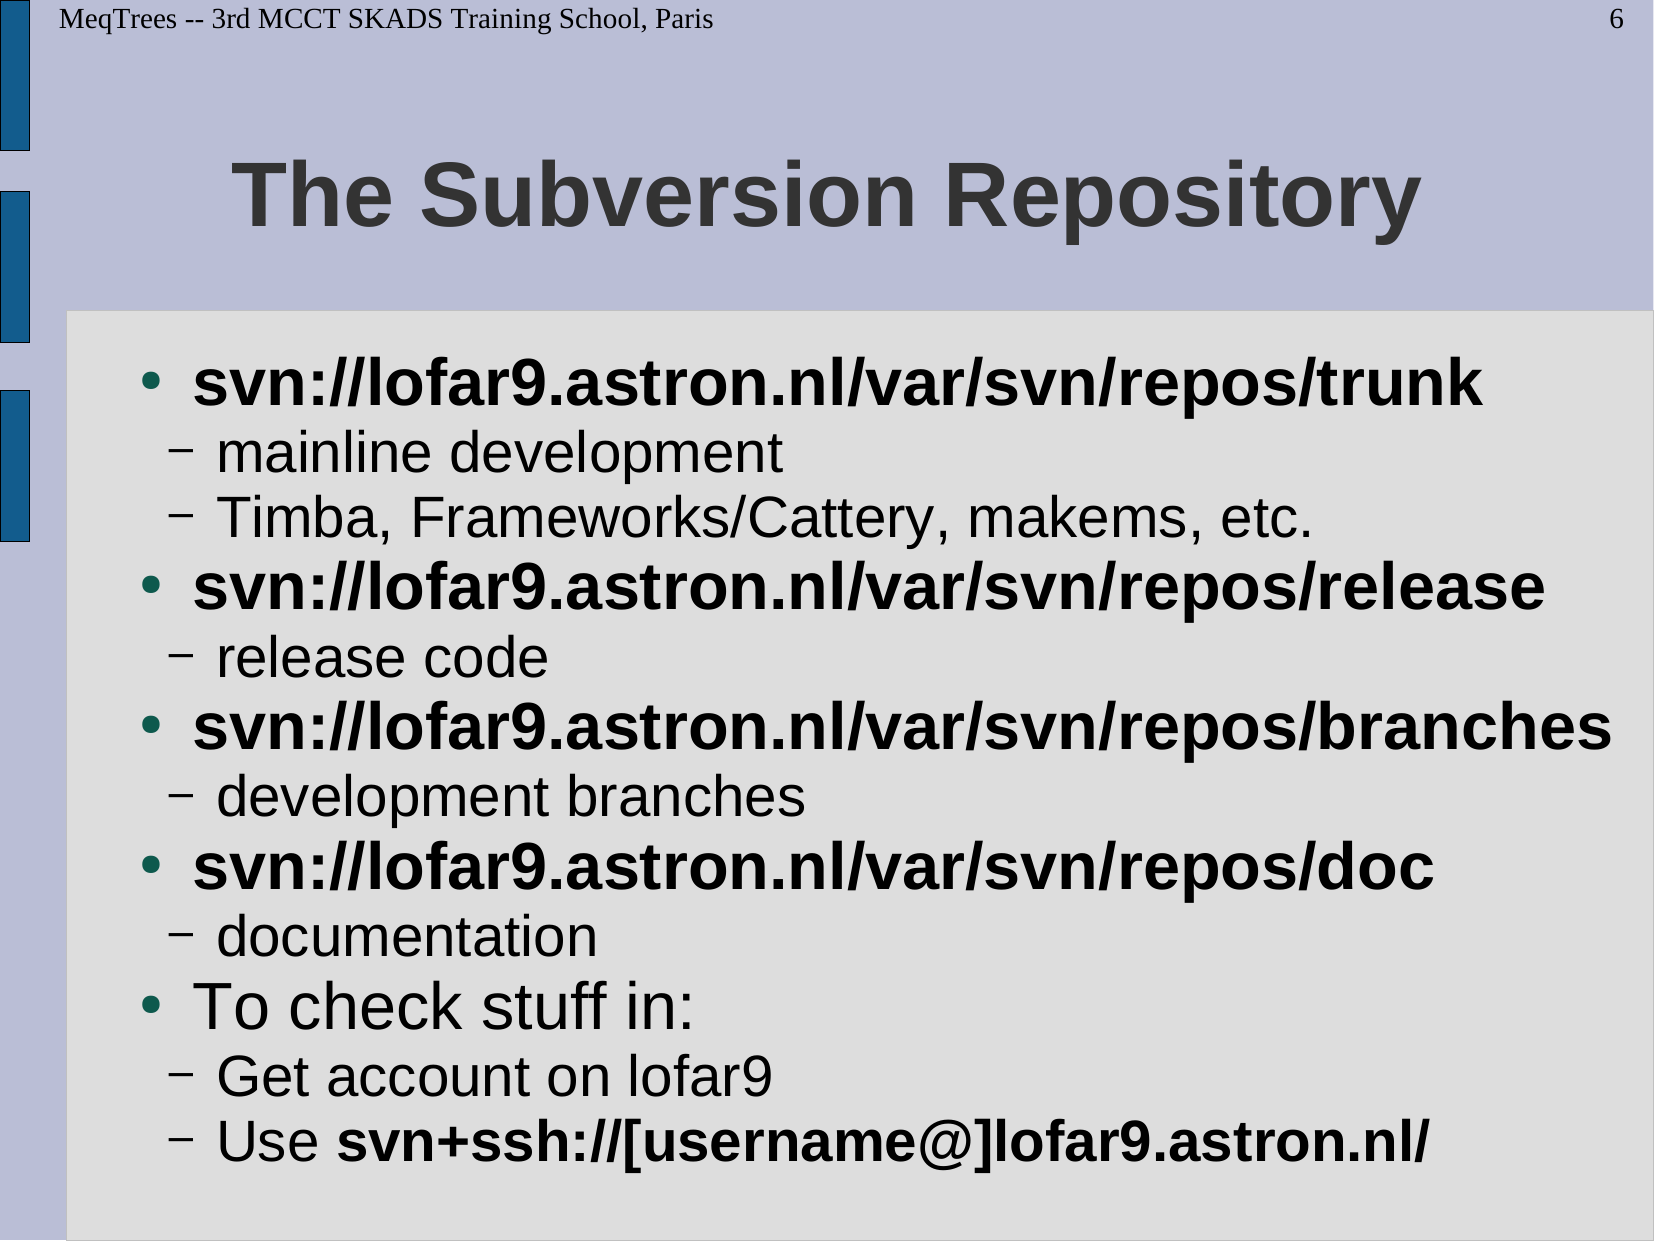

MeqTrees -- 3rd MCCT SKADS Training School, Paris
6
# The Subversion Repository
svn://lofar9.astron.nl/var/svn/repos/trunk
mainline development
Timba, Frameworks/Cattery, makems, etc.
svn://lofar9.astron.nl/var/svn/repos/release
release code
svn://lofar9.astron.nl/var/svn/repos/branches
development branches
svn://lofar9.astron.nl/var/svn/repos/doc
documentation
To check stuff in:
Get account on lofar9
Use svn+ssh://[username@]lofar9.astron.nl/